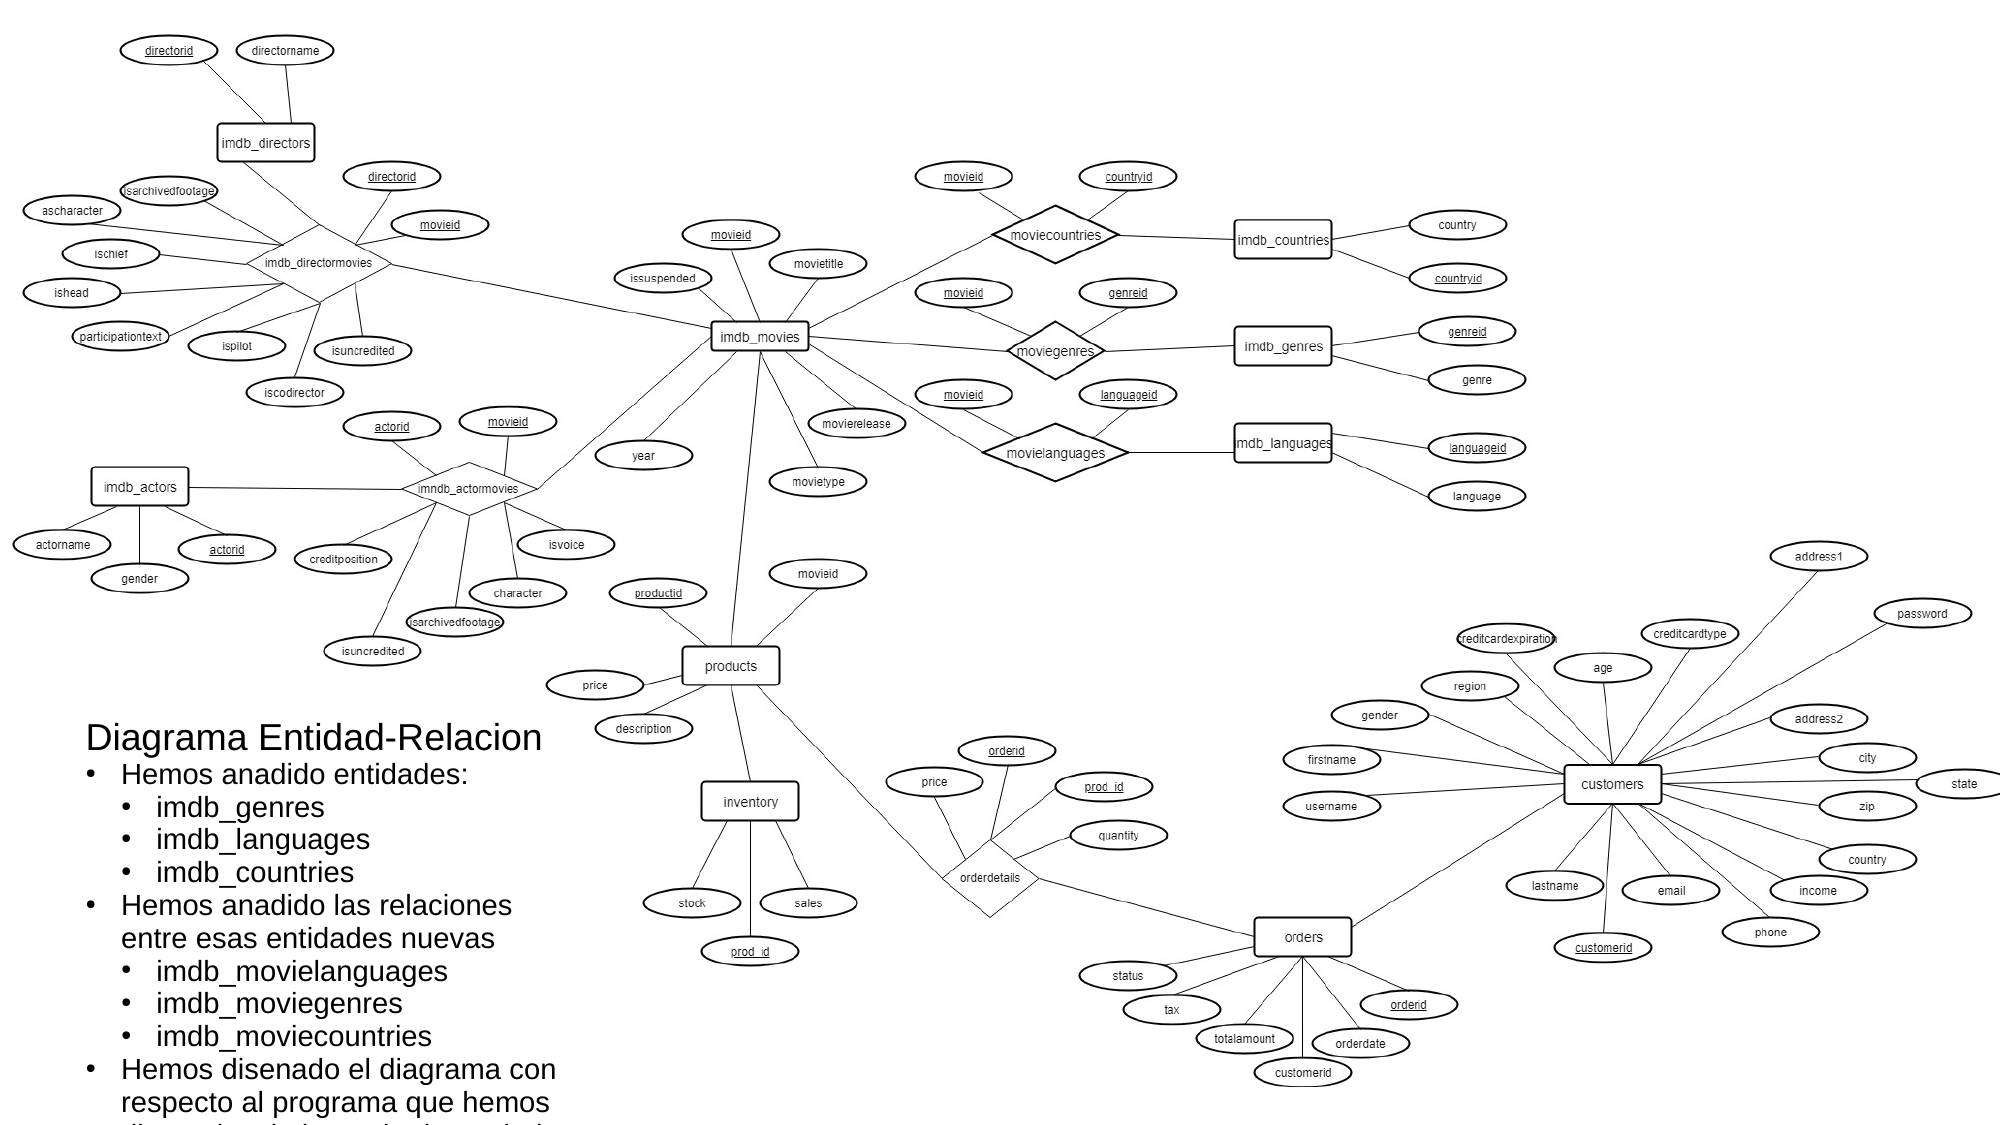

Diagrama Entidad-Relacion
Hemos anadido entidades:
imdb_genres
imdb_languages
imdb_countries
Hemos anadido las relaciones entre esas entidades nuevas
imdb_movielanguages
imdb_moviegenres
imdb_moviecountries
Hemos disenado el diagrama con respecto al programa que hemos disenado y la base de datos dada.